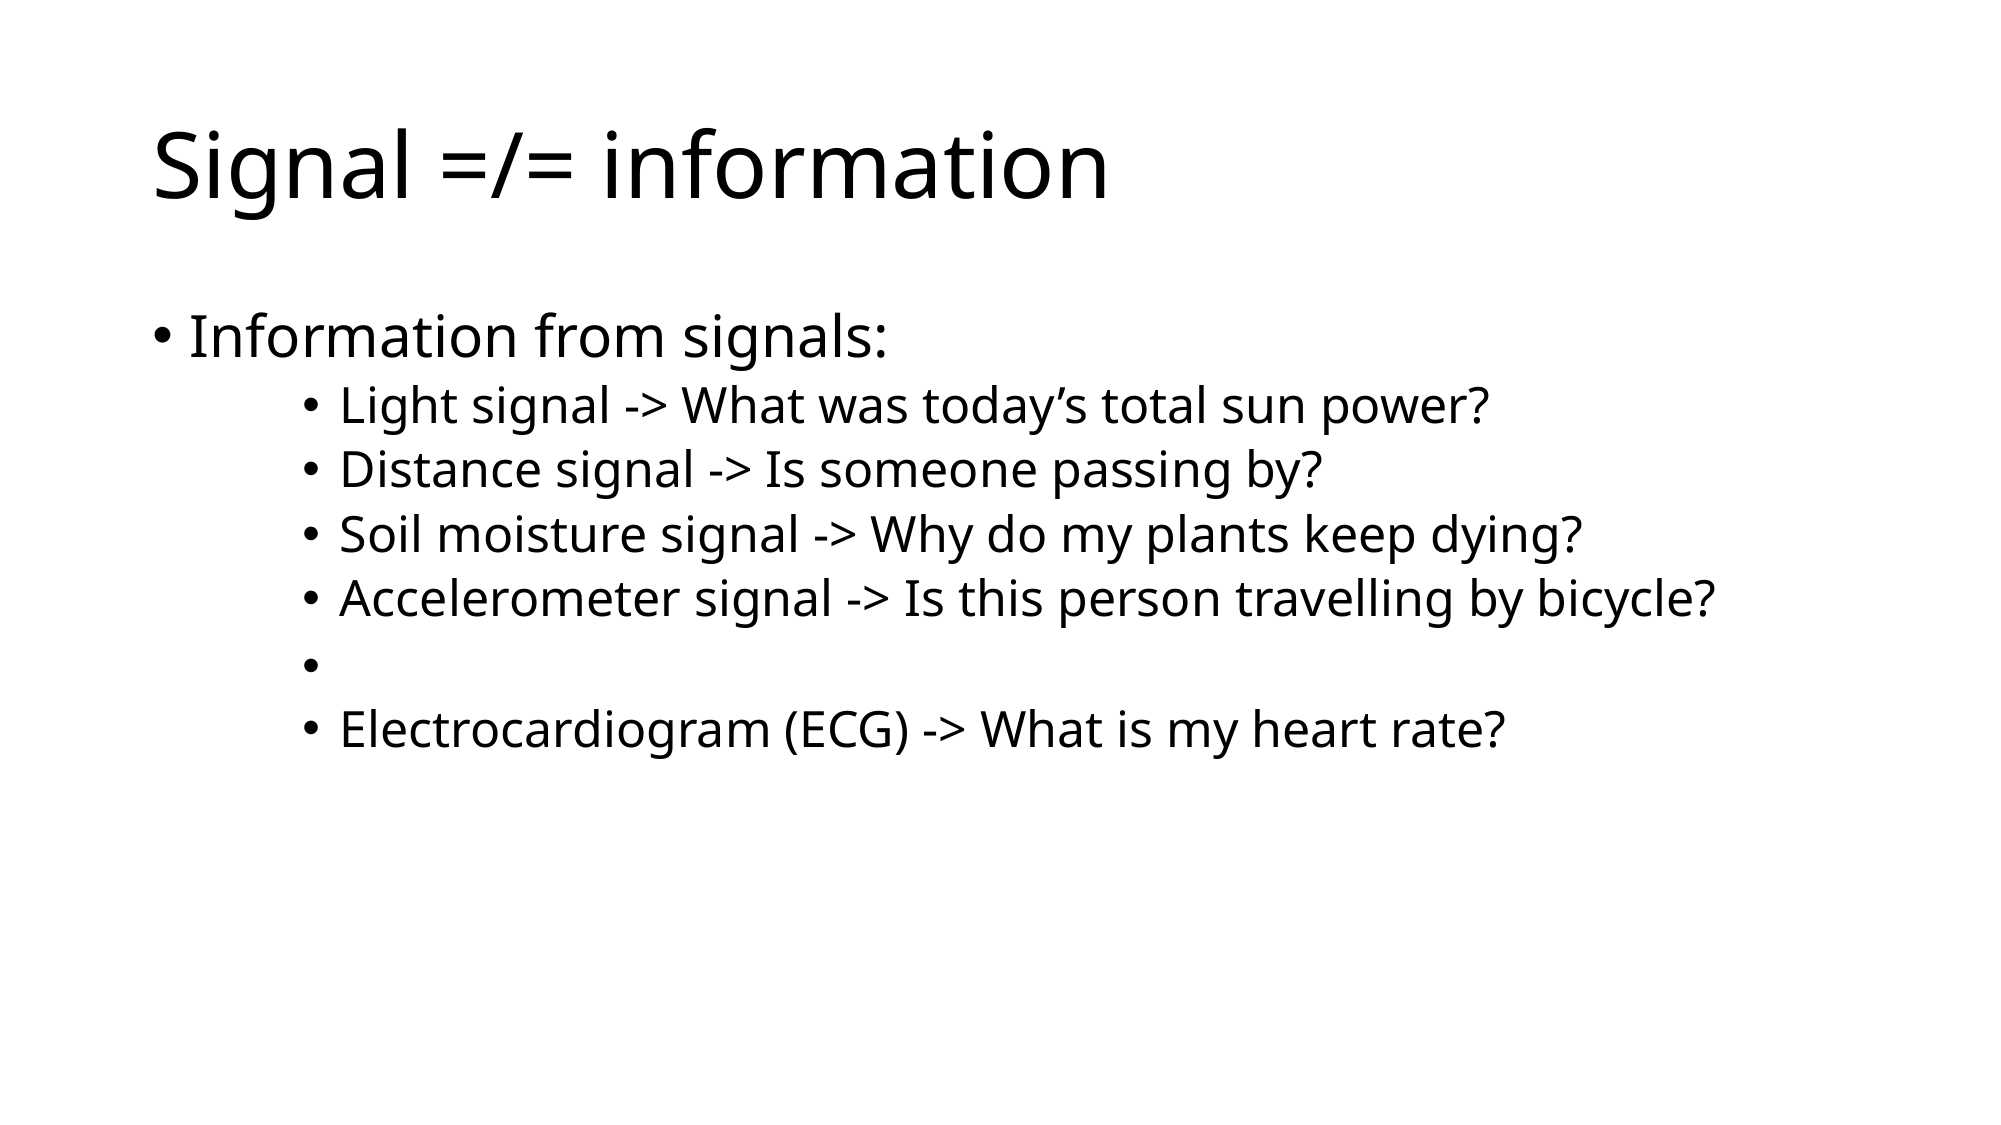

# Signal =/= information
Information from signals:
Light signal -> What was today’s total sun power?
Distance signal -> Is someone passing by?
Soil moisture signal -> Why do my plants keep dying?
Accelerometer signal -> Is this person travelling by bicycle?
Electrocardiogram (ECG) -> What is my heart rate?